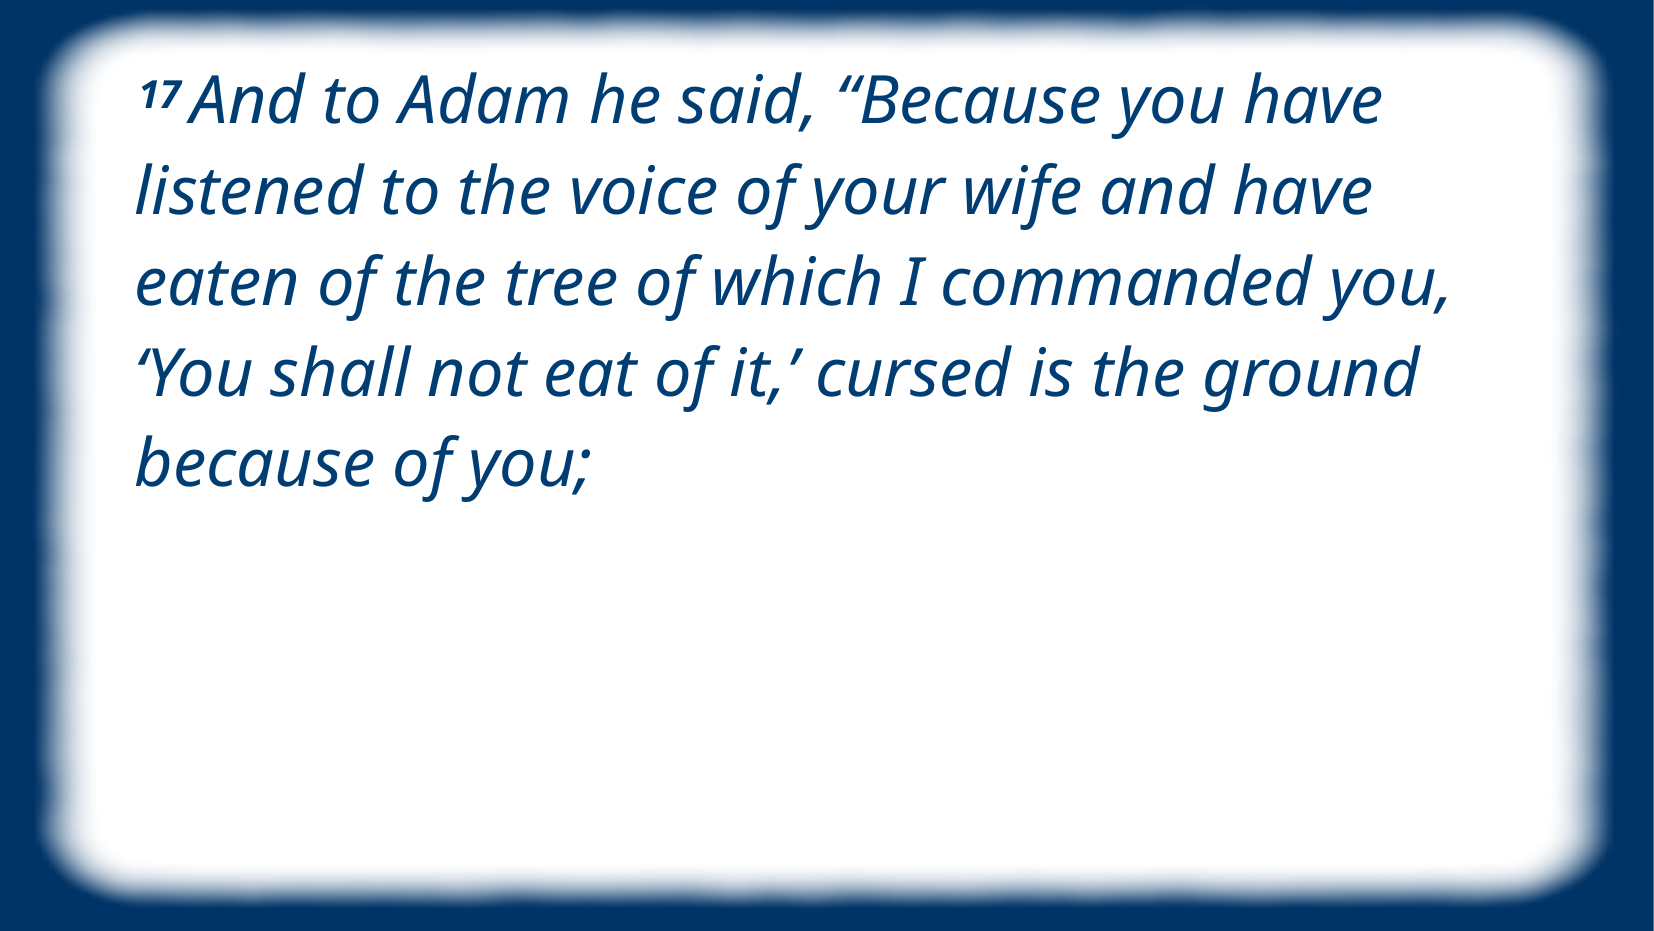

17 And to Adam he said, “Because you have listened to the voice of your wife and have eaten of the tree of which I commanded you, ‘You shall not eat of it,’ cursed is the ground because of you;